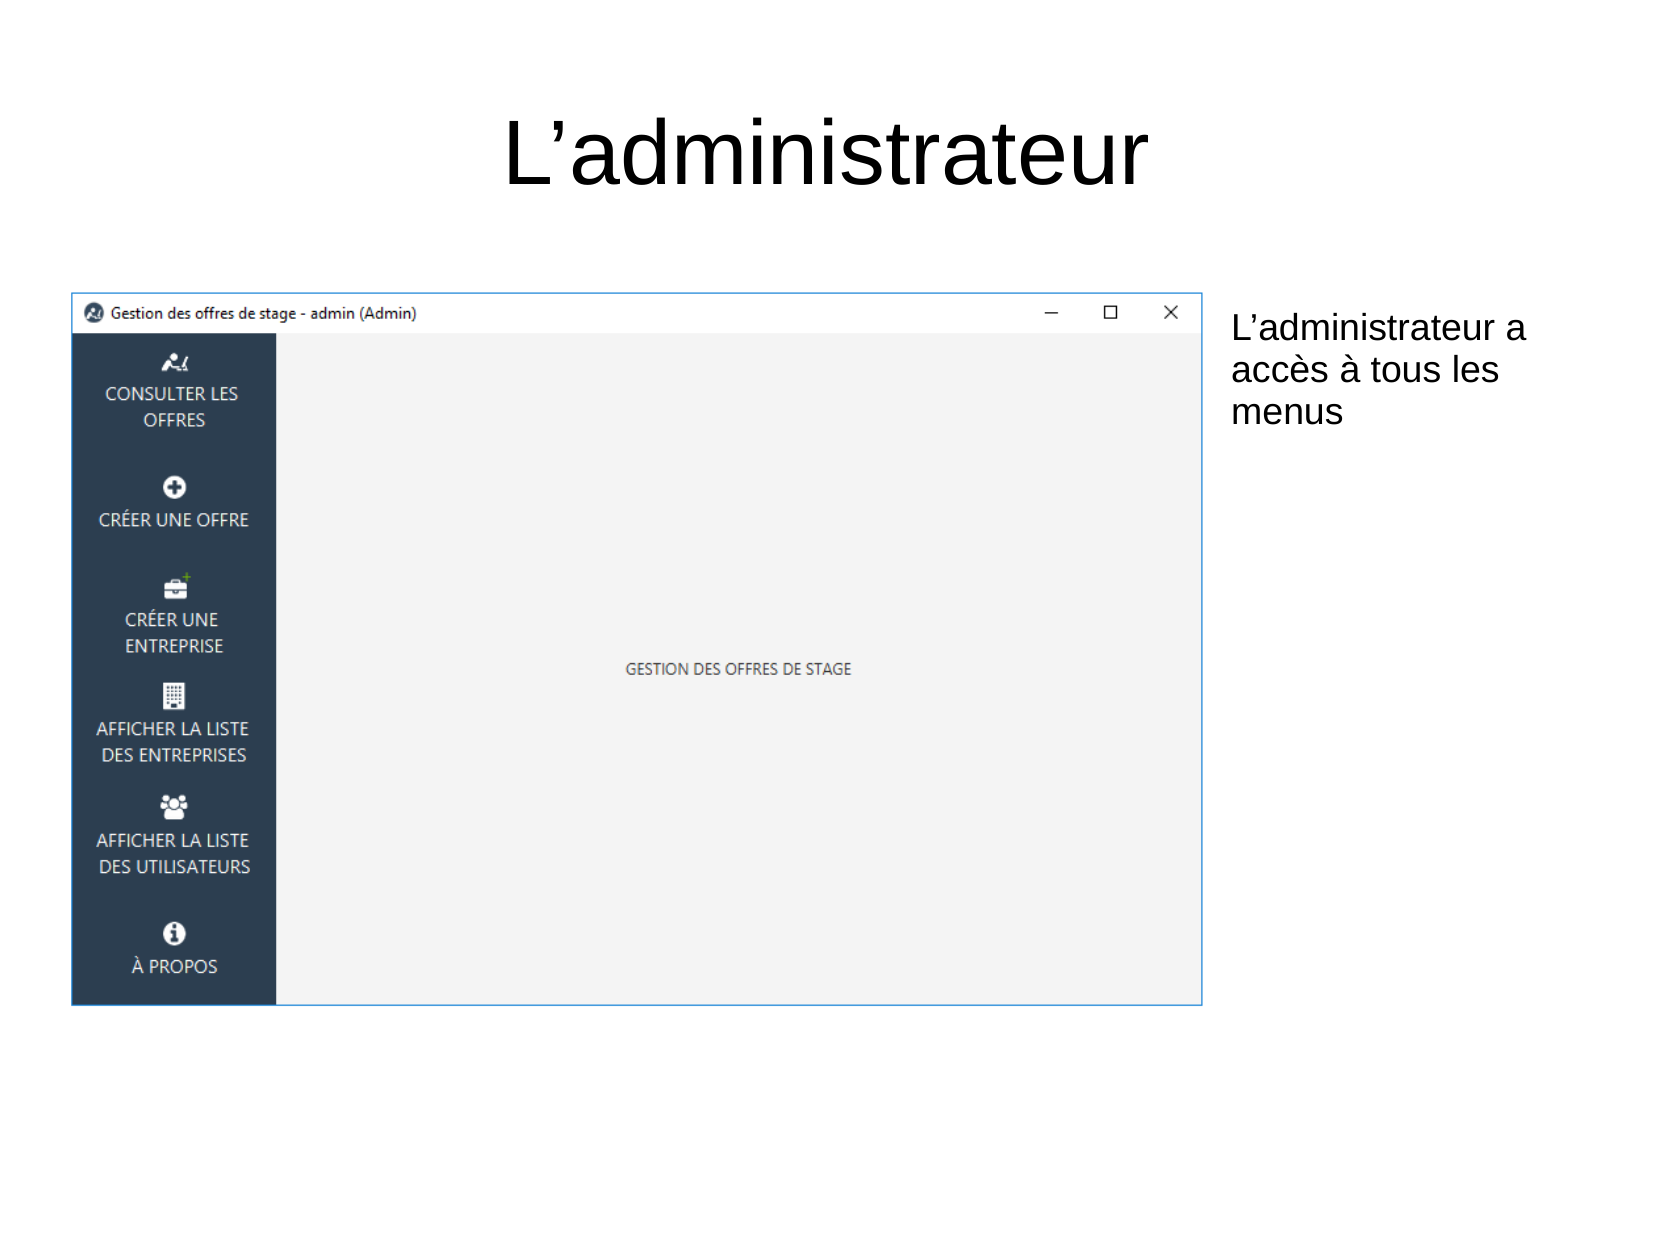

# L’administrateur
L’administrateur a accès à tous les menus